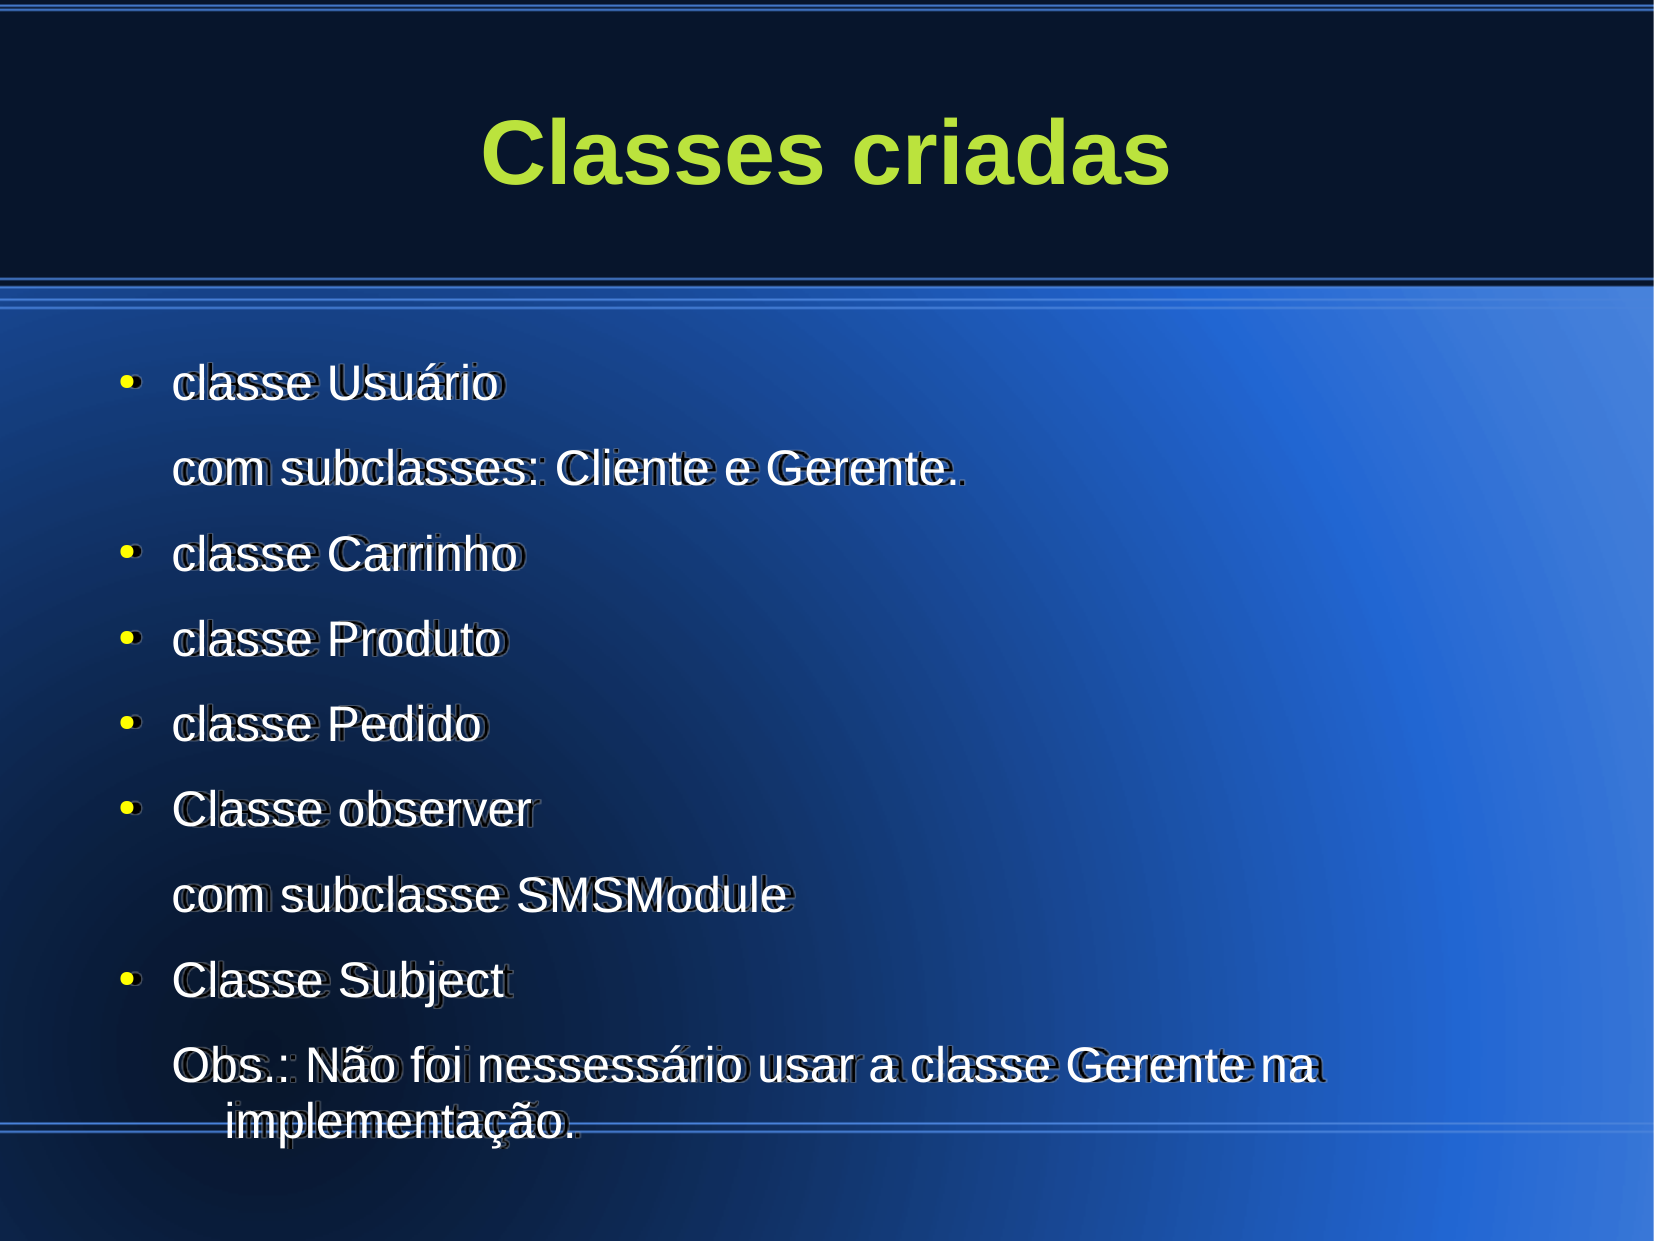

# Classes criadas
classe Usuário
com subclasses: Cliente e Gerente.
classe Carrinho
classe Produto
classe Pedido
Classe observer
com subclasse SMSModule
Classe Subject
Obs.: Não foi nessessário usar a classe Gerente na implementação.